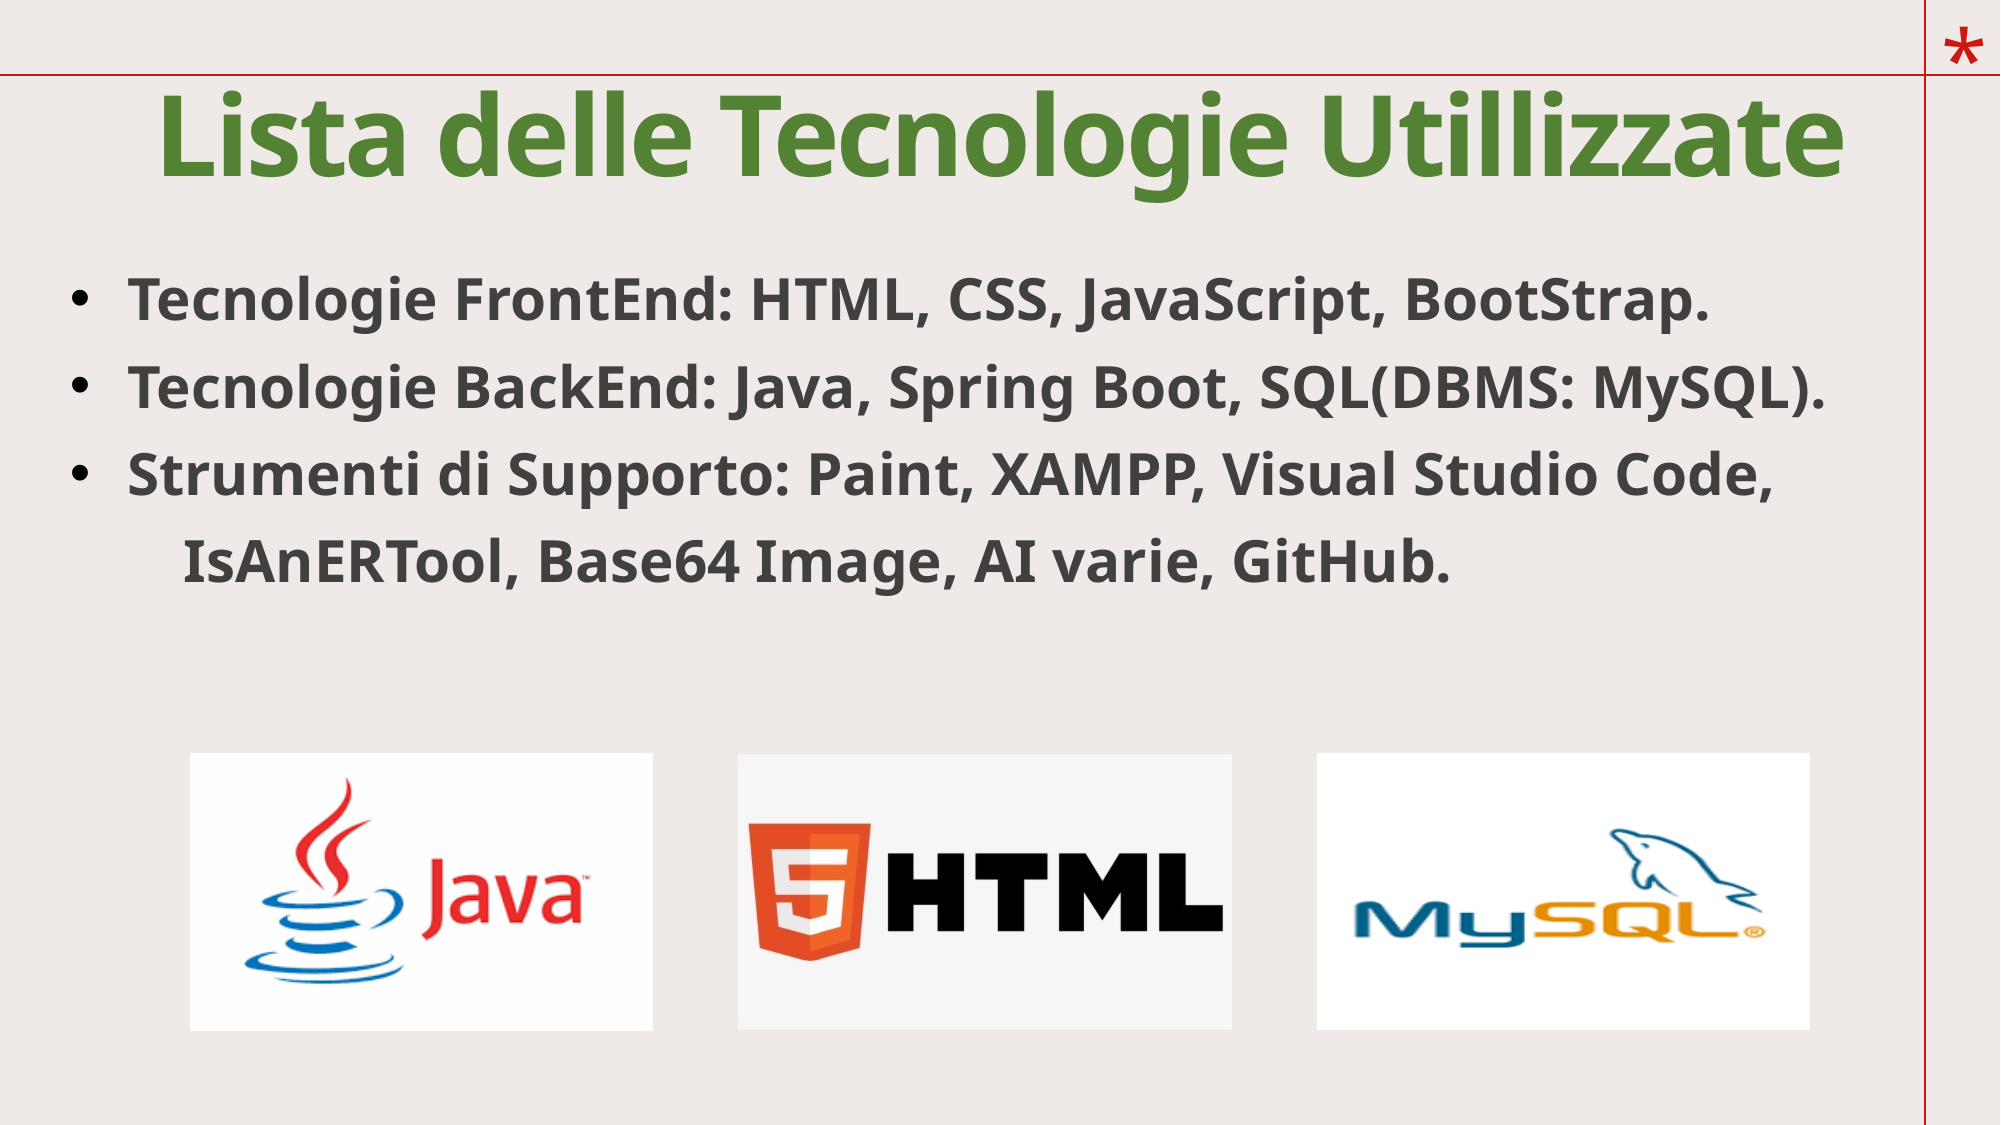

# Lista delle Tecnologie Utillizzate
Tecnologie FrontEnd: HTML, CSS, JavaScript, BootStrap.
Tecnologie BackEnd: Java, Spring Boot, SQL(DBMS: MySQL).
Strumenti di Supporto: Paint, XAMPP, Visual Studio Code, IsAnERTool, Base64 Image, AI varie, GitHub.